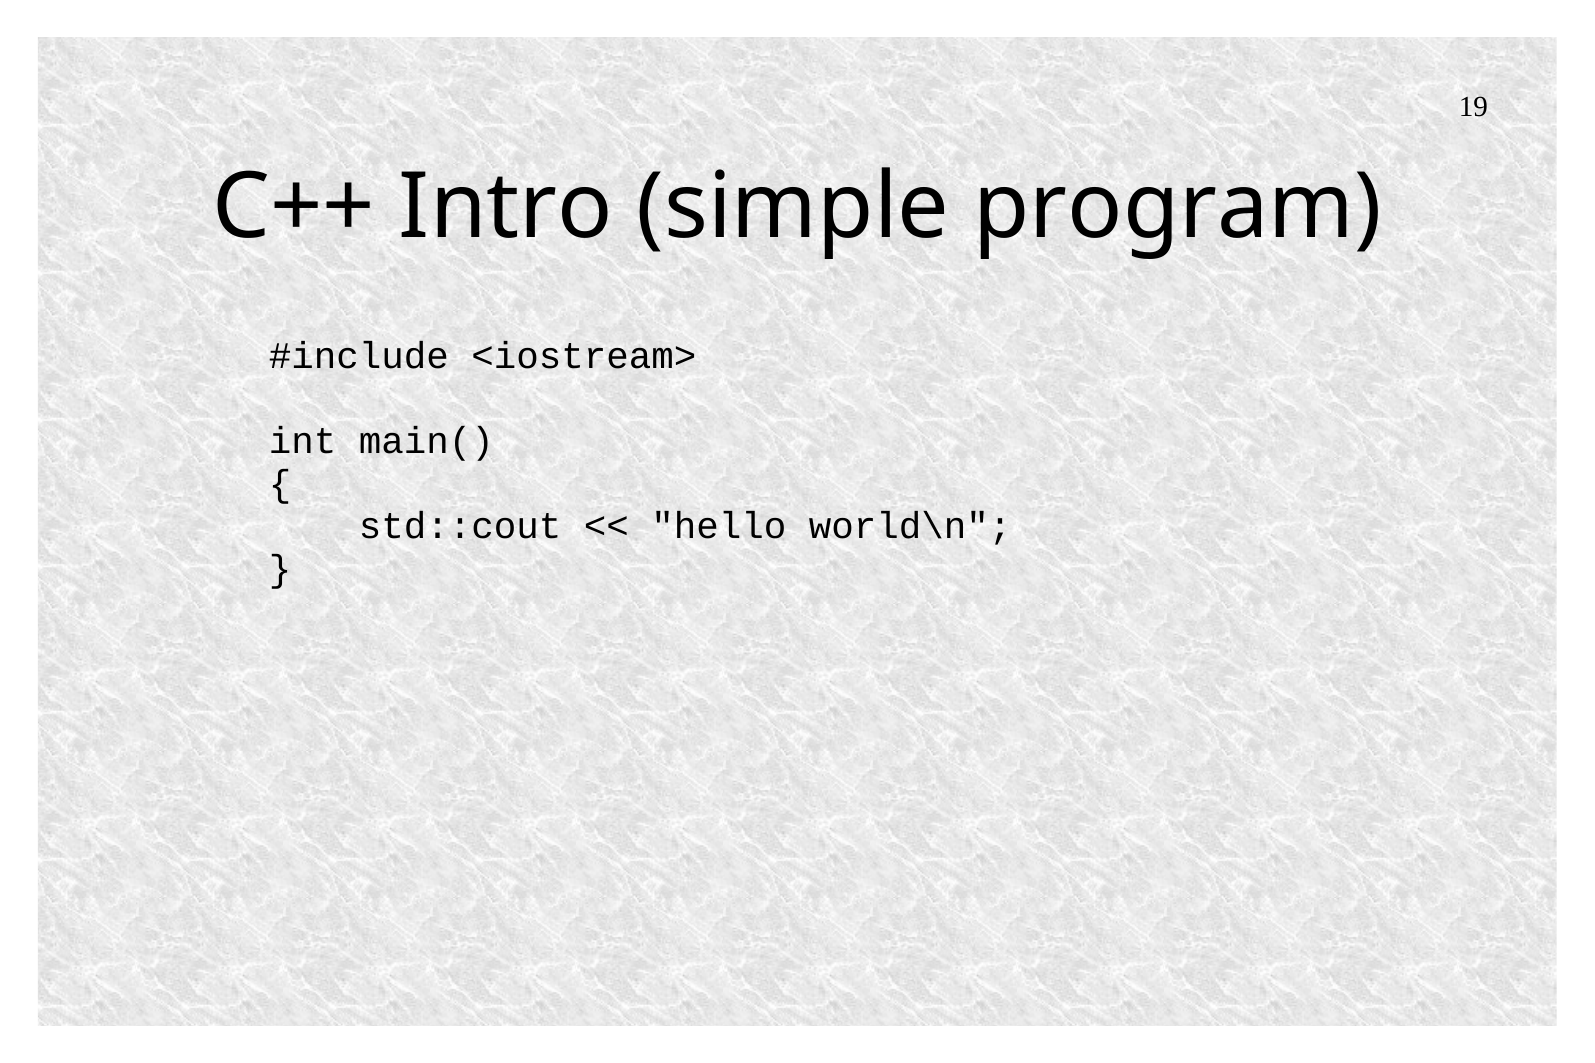

19
# C++ Intro (simple program)
#include <iostream>
int main()
{
 std::cout << "hello world\n";
}